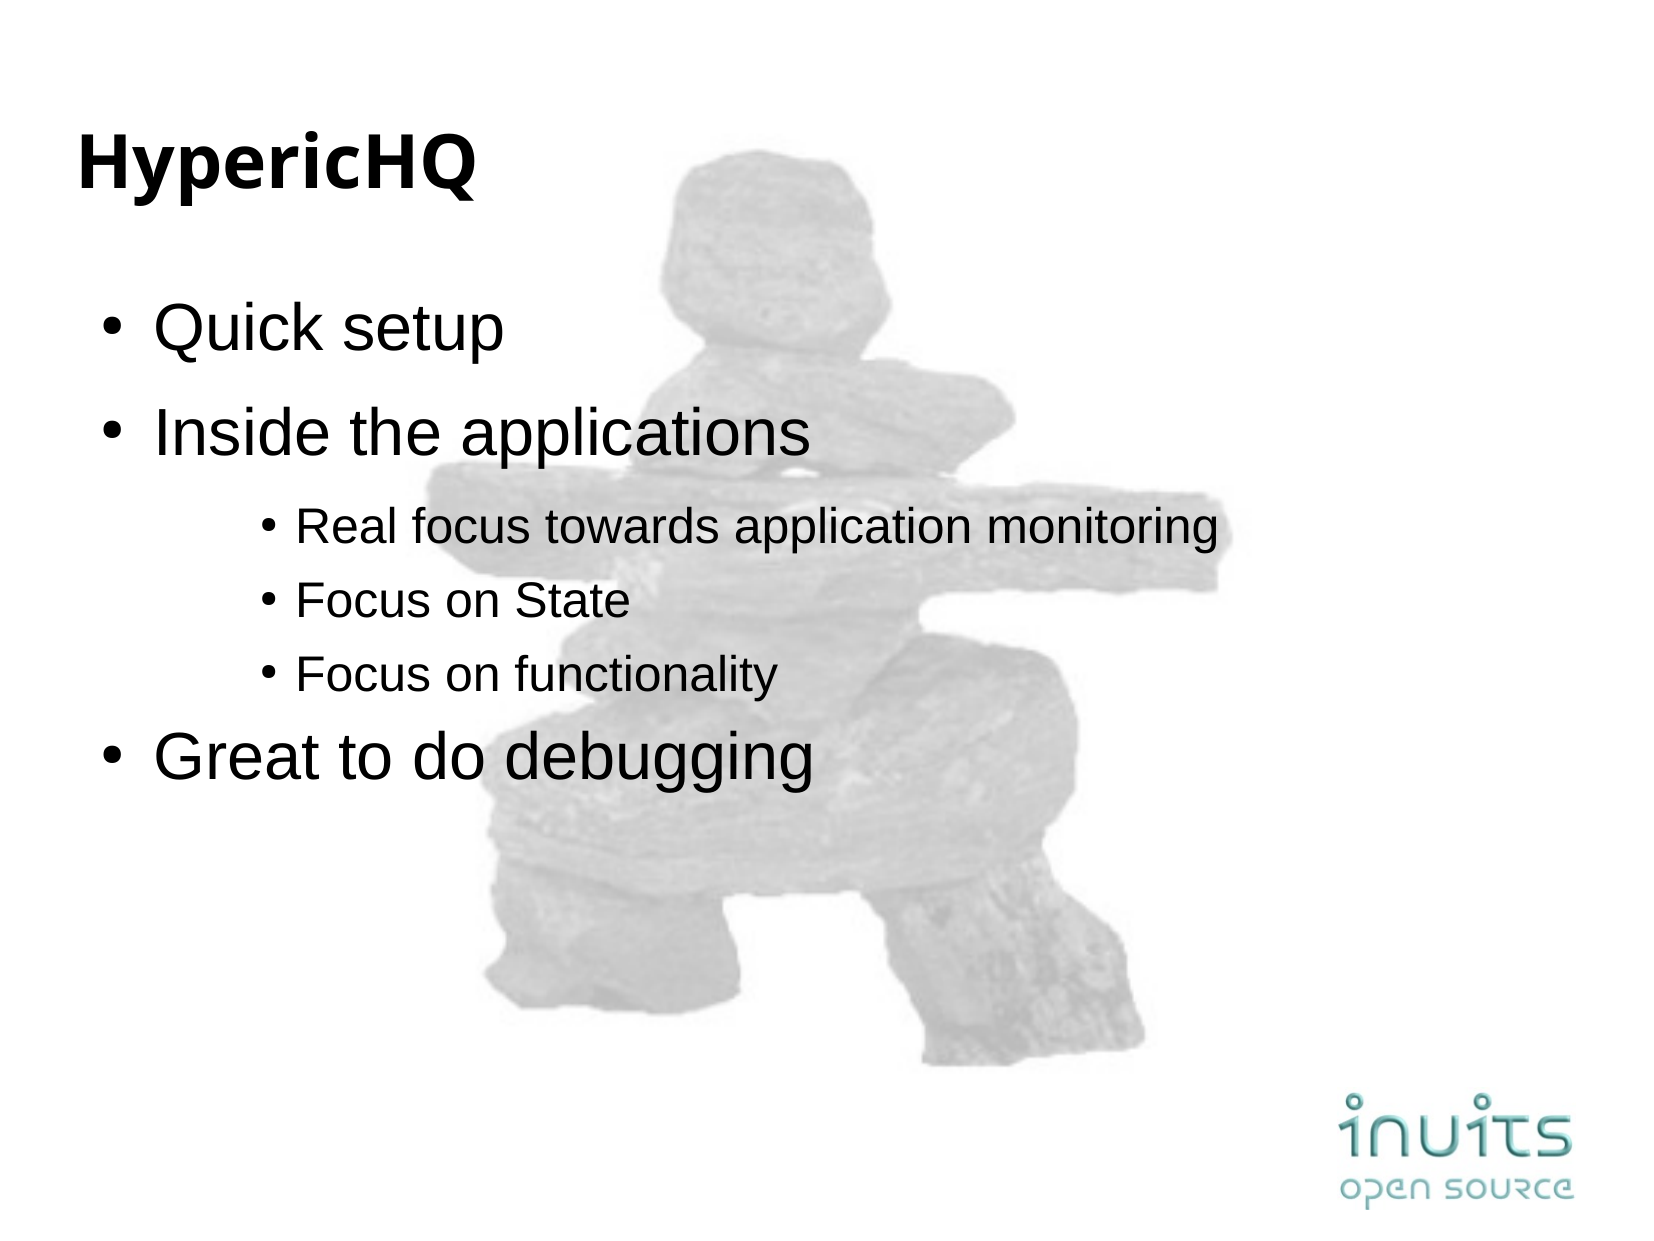

# HypericHQ
Quick setup
Inside the applications
Real focus towards application monitoring
Focus on State
Focus on functionality
Great to do debugging
35